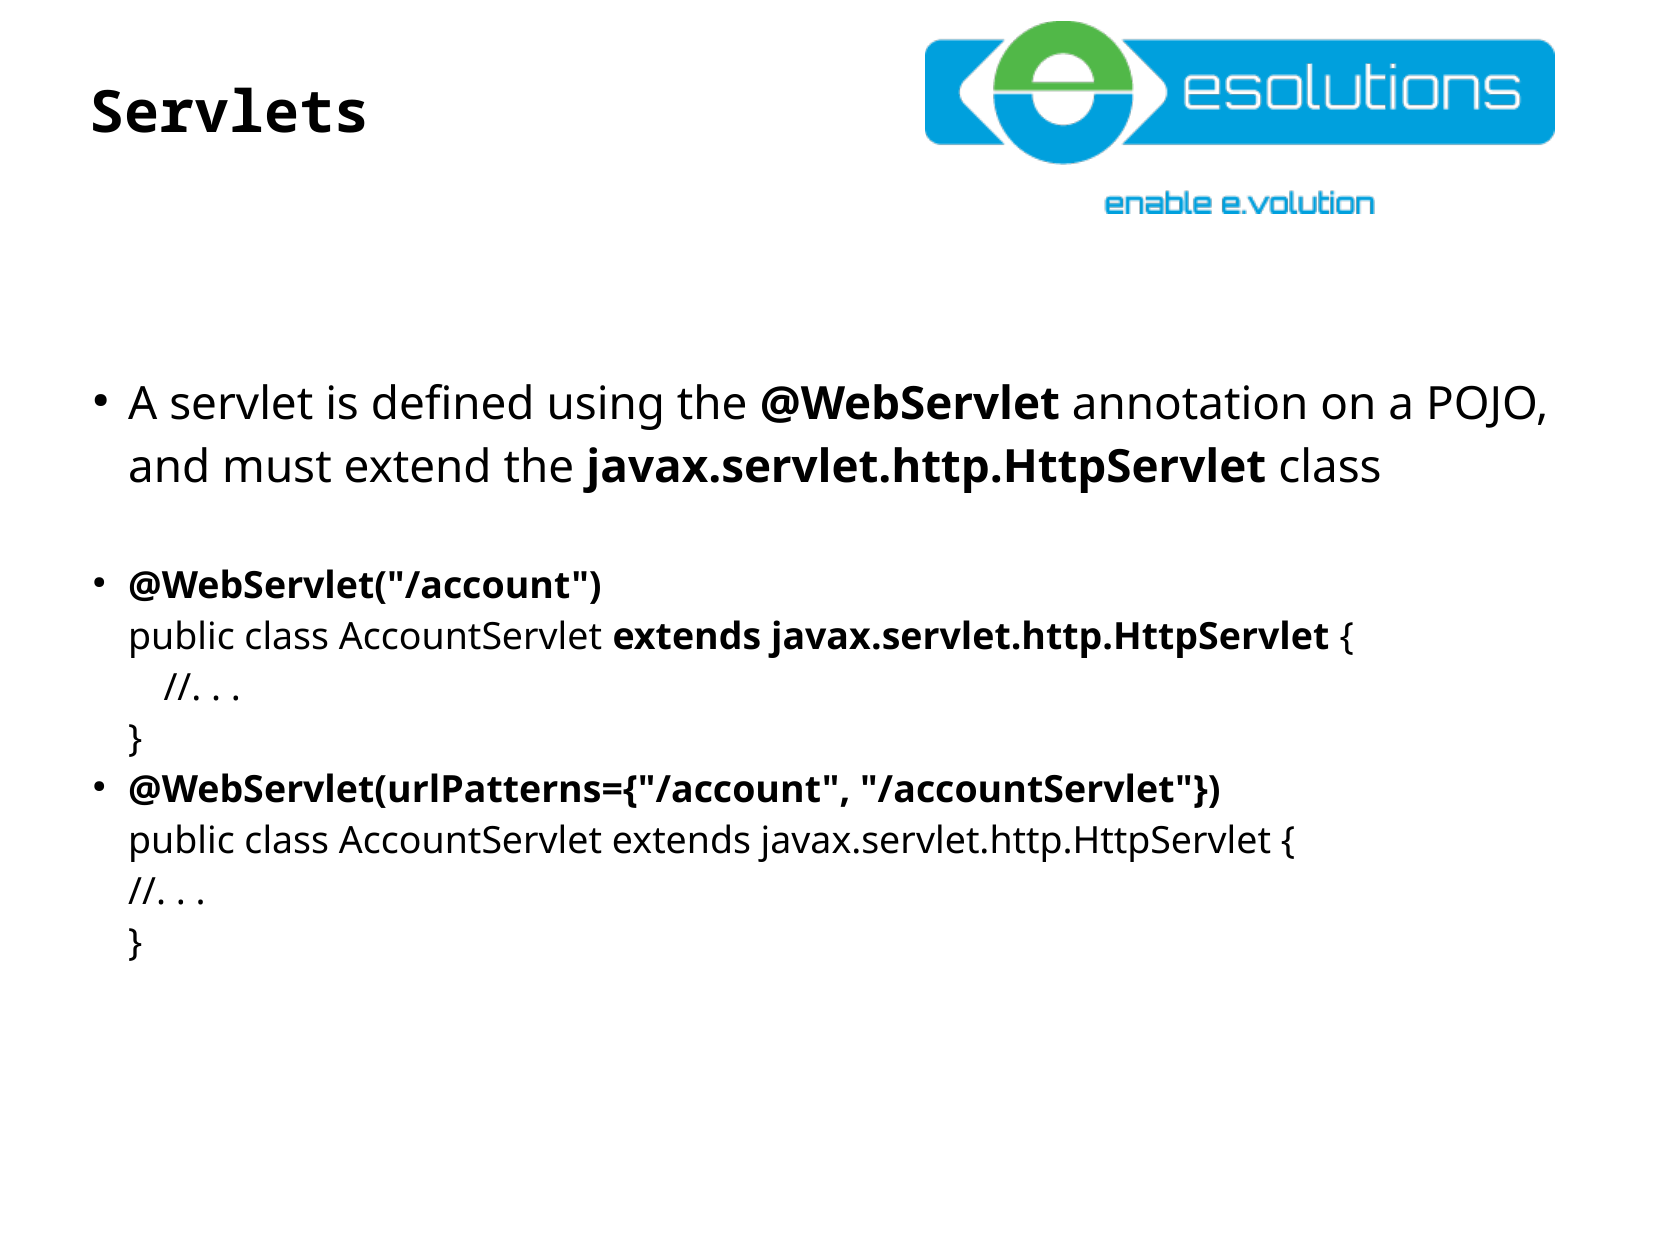

#
Servlets
A servlet is defined using the @WebServlet annotation on a POJO, and must extend the javax.servlet.http.HttpServlet class
@WebServlet("/account")
public class AccountServlet extends javax.servlet.http.HttpServlet {
//. . .
}
@WebServlet(urlPatterns={"/account", "/accountServlet"})
public class AccountServlet extends javax.servlet.http.HttpServlet {
//. . .
}